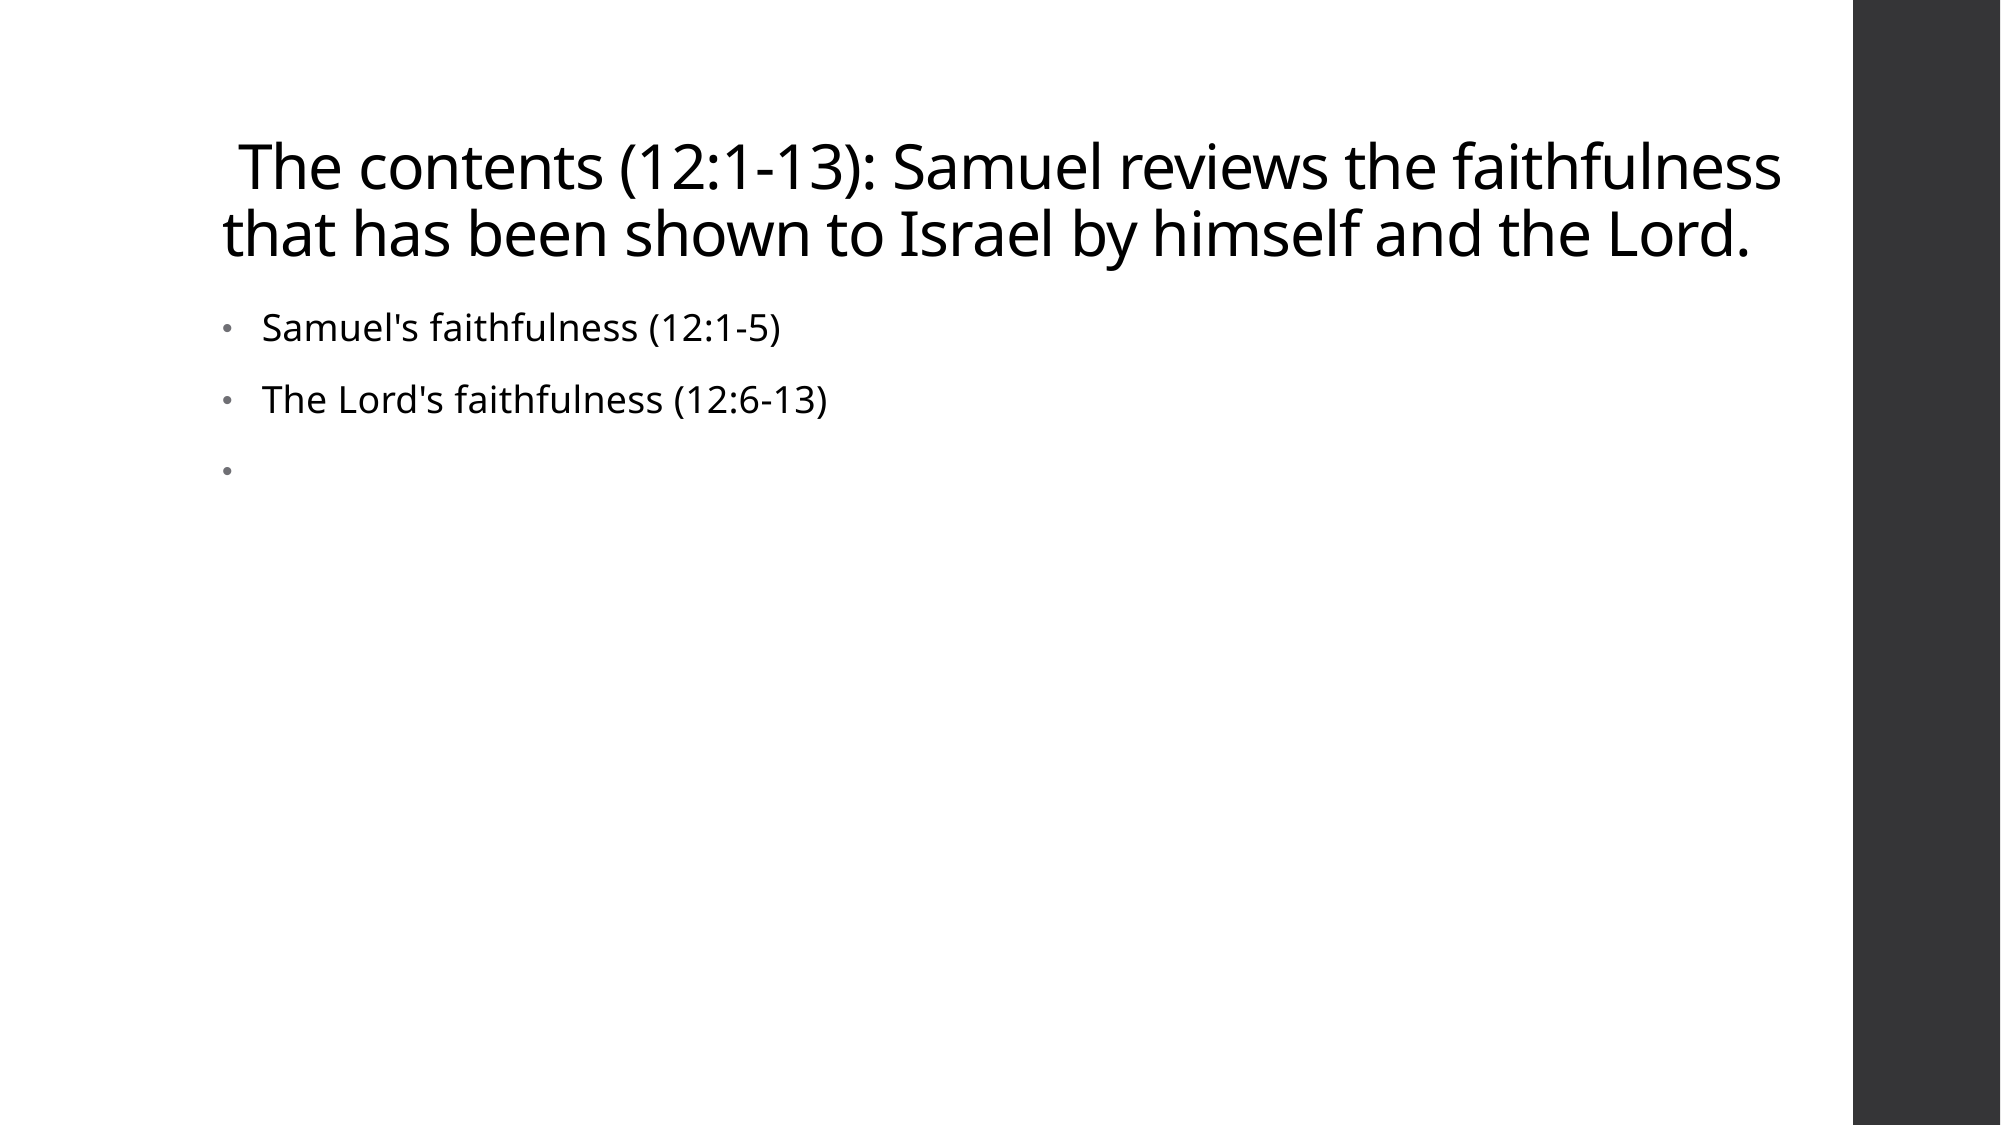

# The contents (12:1-13): Samuel reviews the faithfulness that has been shown to Israel by himself and the Lord.
 Samuel's faithfulness (12:1-5)
 The Lord's faithfulness (12:6-13)